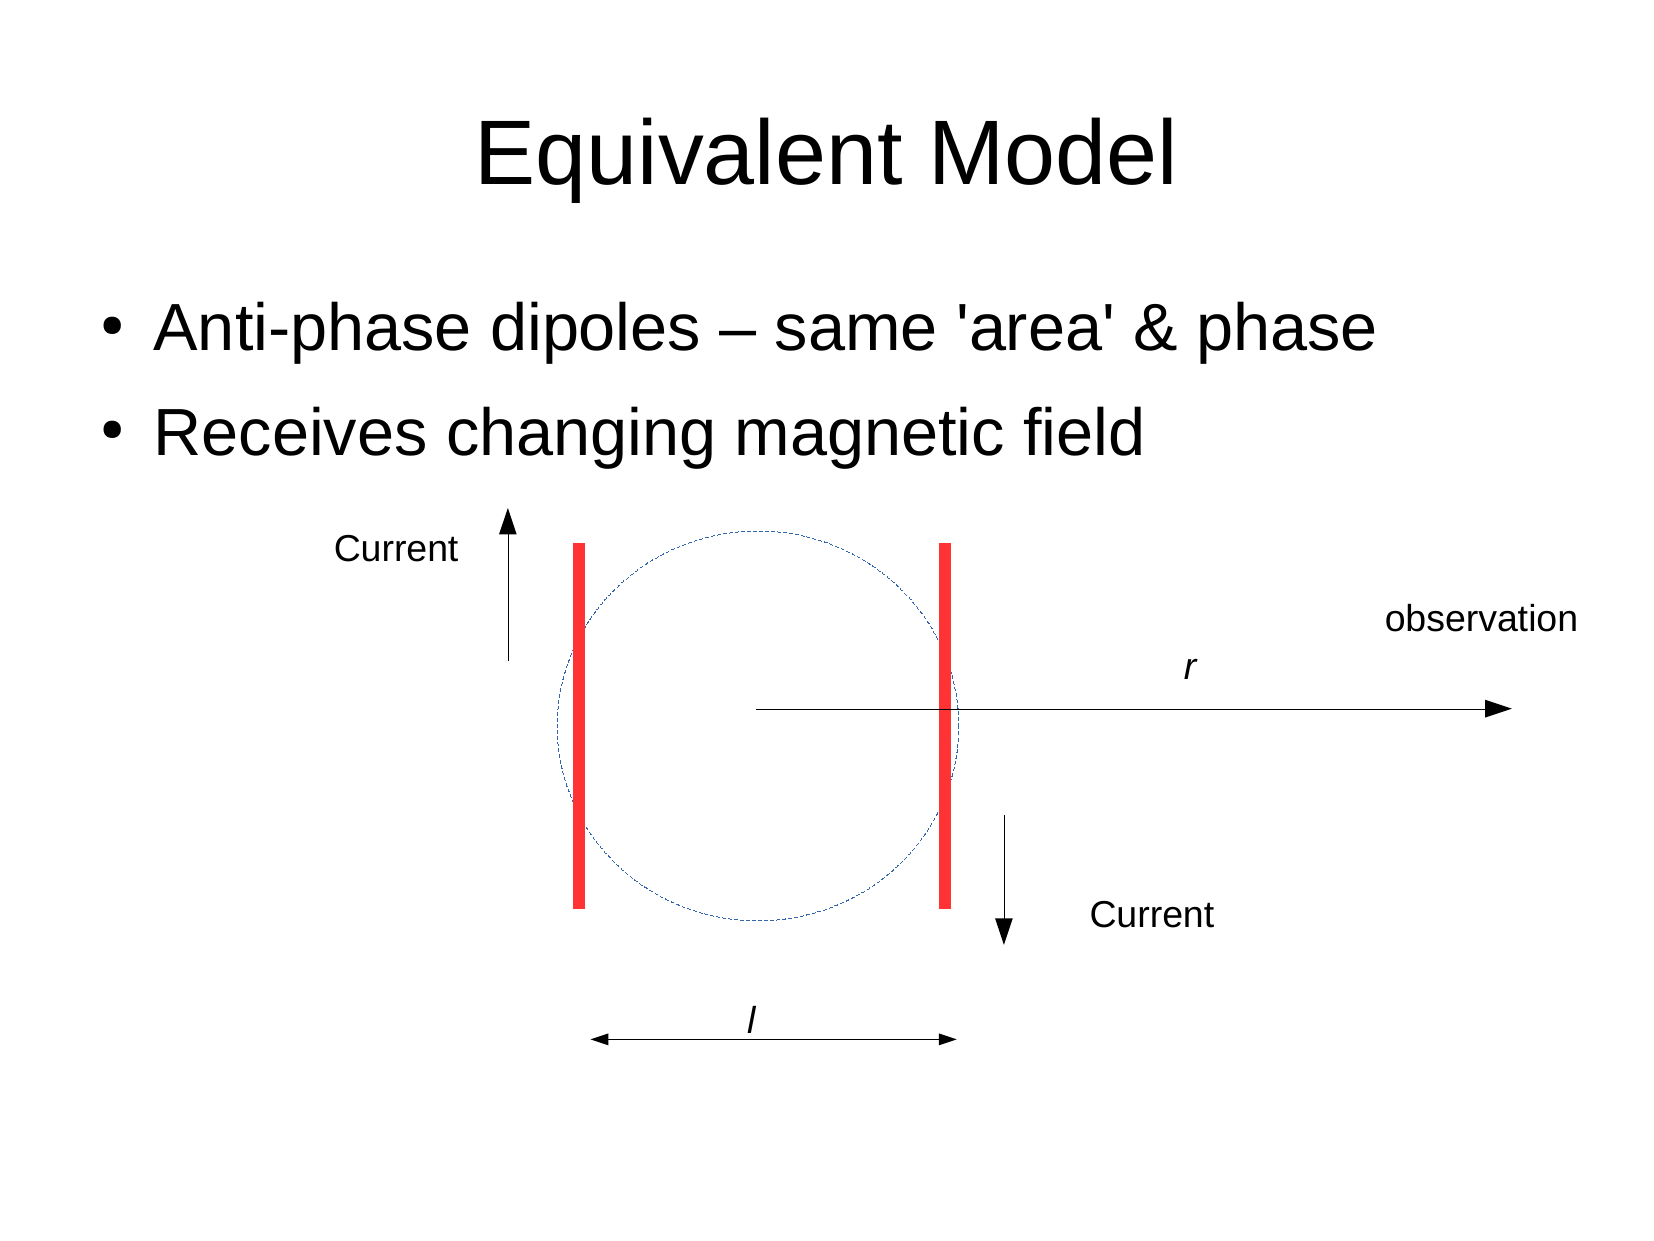

# Equivalent Model
Anti-phase dipoles – same 'area' & phase
Receives changing magnetic field
Current
observation
r
Current
l